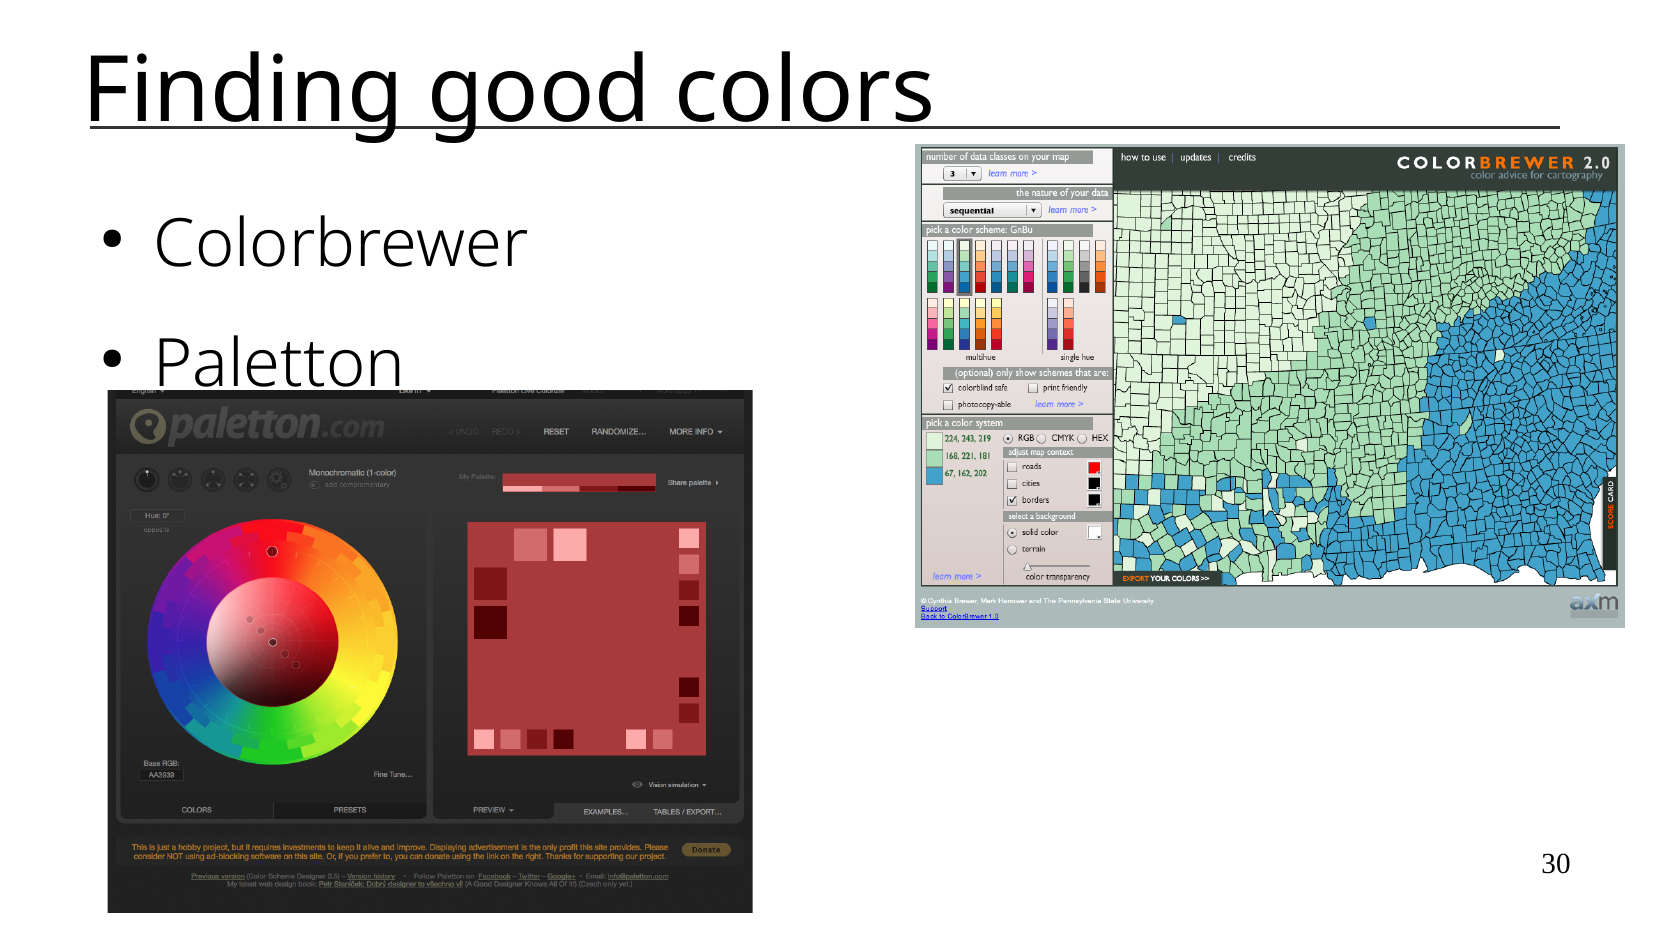

# Finding good colors
Colorbrewer
Paletton
30